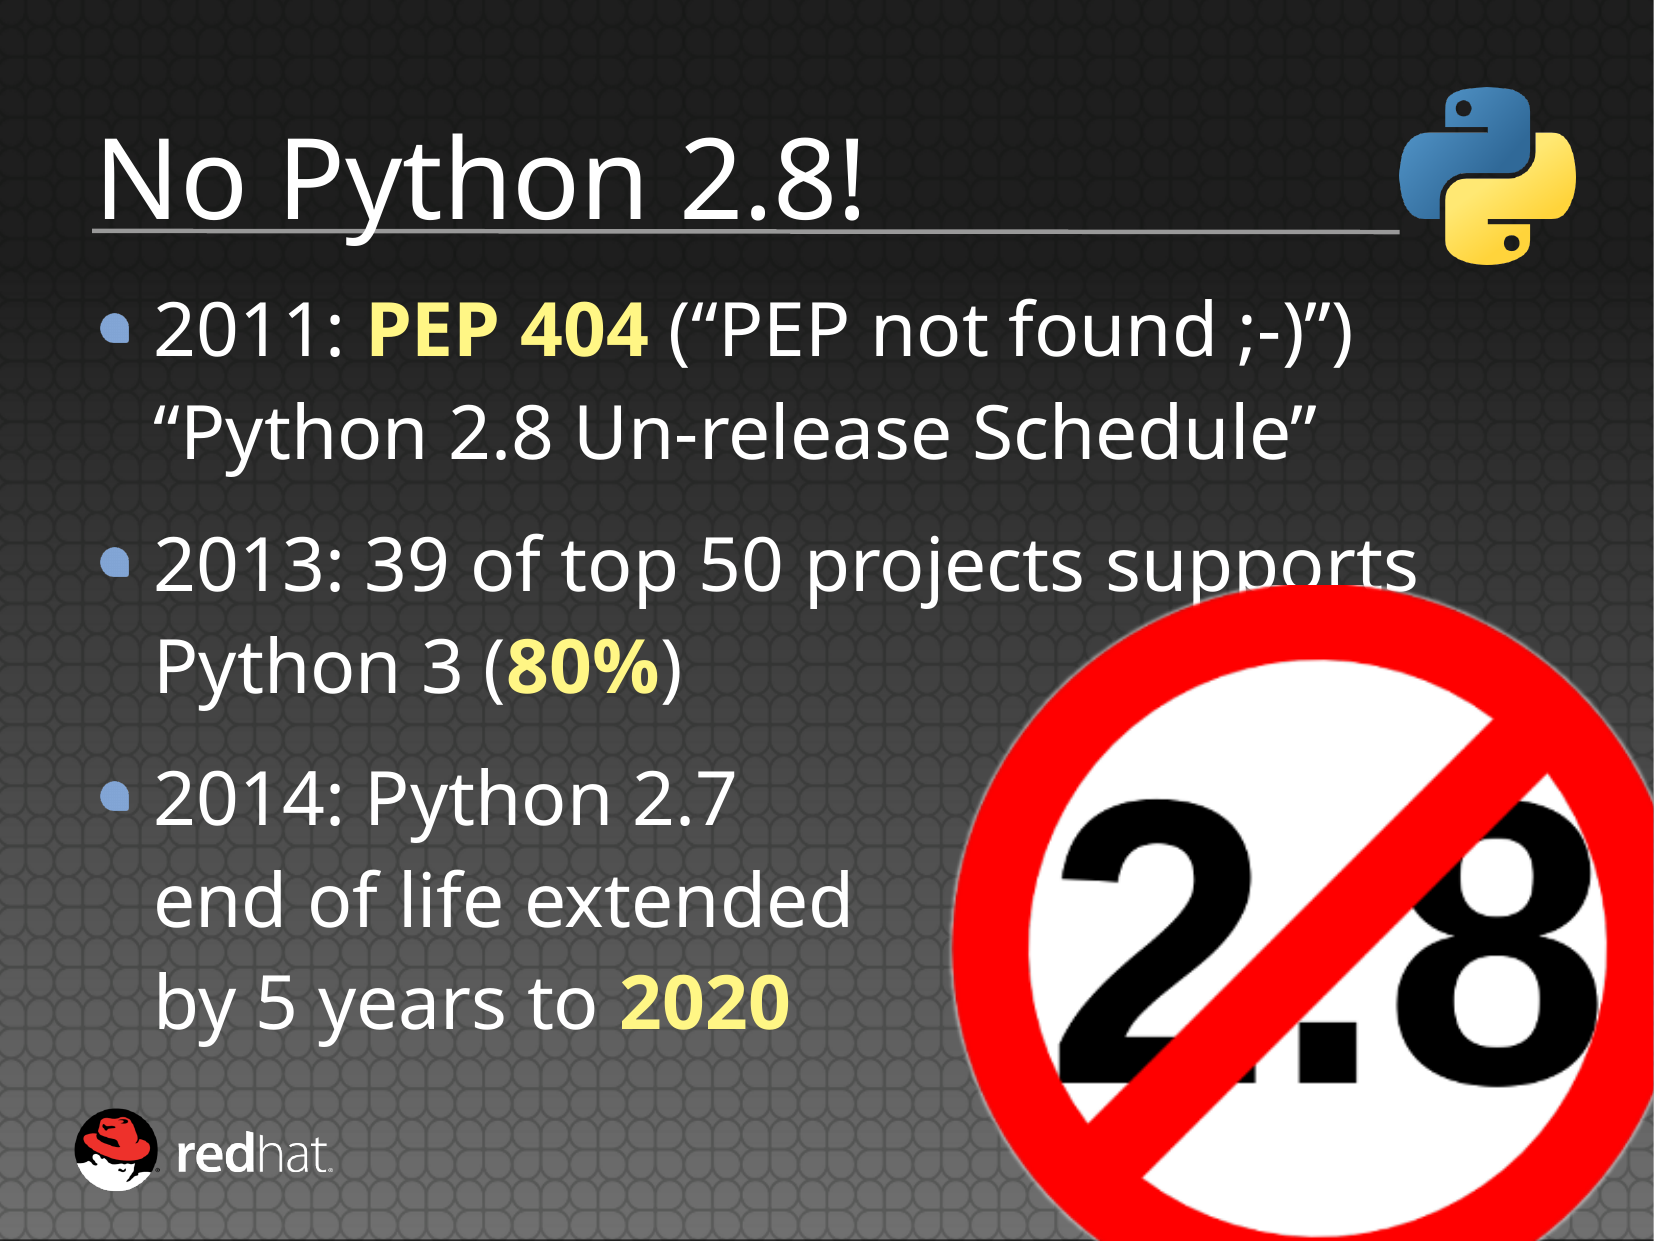

No Python 2.8!
# 2011: PEP 404 (“PEP not found ;-)”) “Python 2.8 Un-release Schedule”
2013: 39 of top 50 projects supports Python 3 (80%)
2014: Python 2.7
end of life extended
by 5 years to 2020